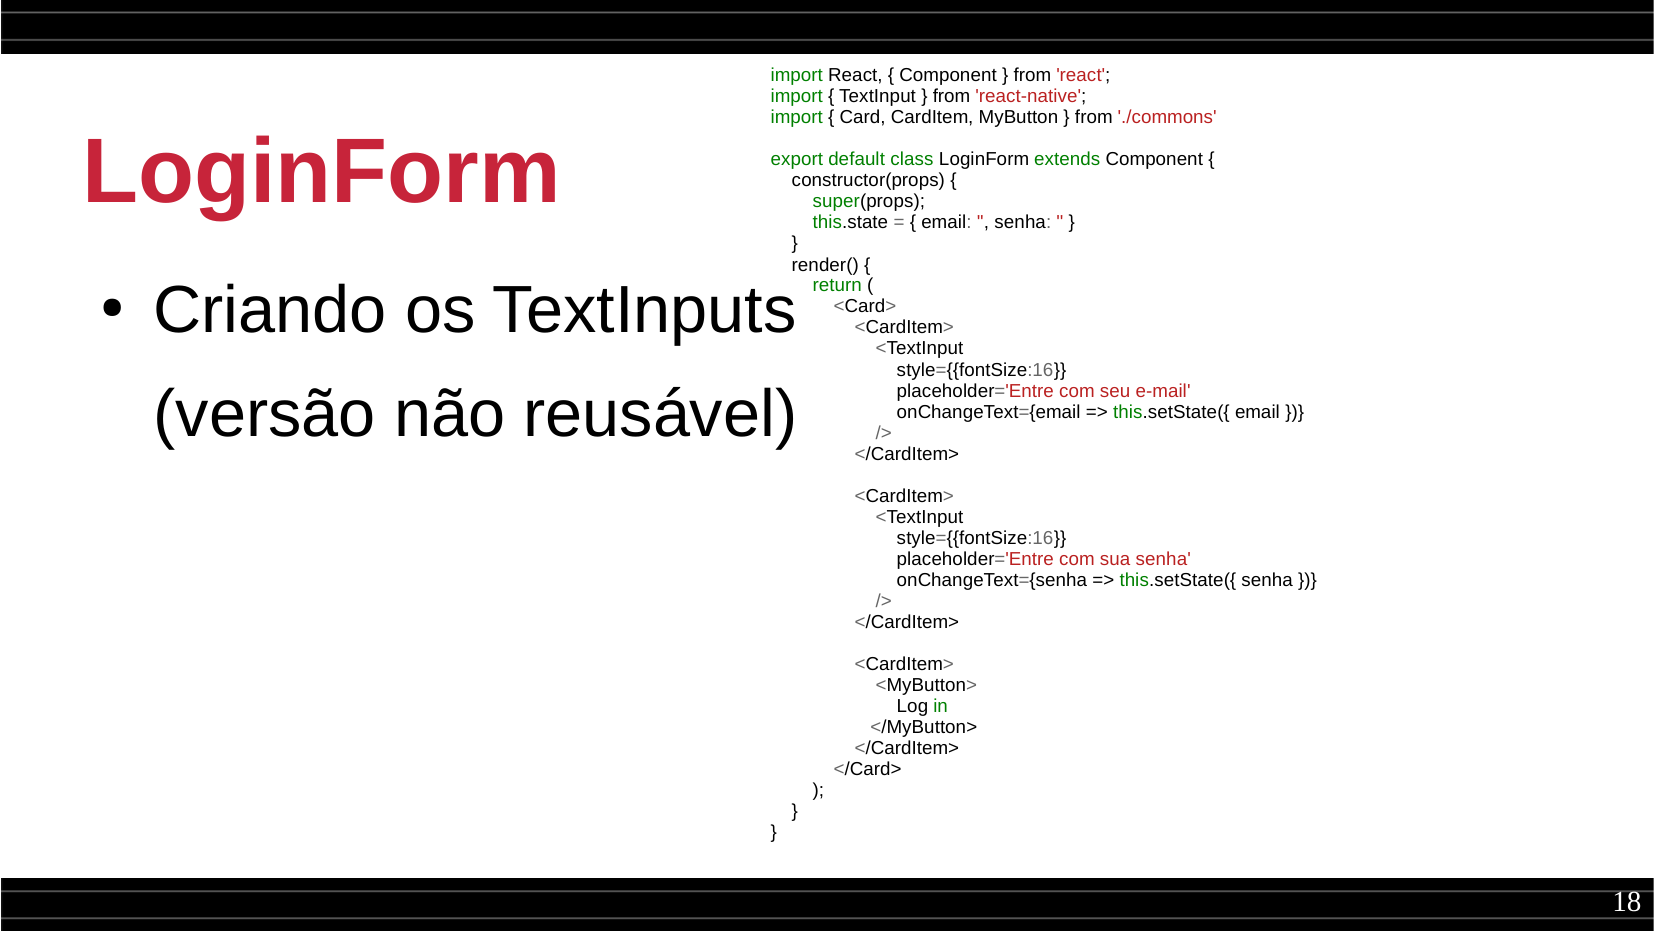

import React, { Component } from 'react';
import { TextInput } from 'react-native';
import { Card, CardItem, MyButton } from './commons'
export default class LoginForm extends Component {
 constructor(props) {
 super(props);
 this.state = { email: '', senha: '' }
 }
 render() {
 return (
 <Card>
 <CardItem>
 <TextInput
 style={{fontSize:16}}
 placeholder='Entre com seu e-mail'
 onChangeText={email => this.setState({ email })}
 />
 </CardItem>
 <CardItem>
 <TextInput
 style={{fontSize:16}}
 placeholder='Entre com sua senha'
 onChangeText={senha => this.setState({ senha })}
 />
 </CardItem>
 <CardItem>
 <MyButton>
 Log in
 </MyButton>
 </CardItem>
 </Card>
 );
 }
}
# LoginForm
Criando os TextInputs
(versão não reusável)